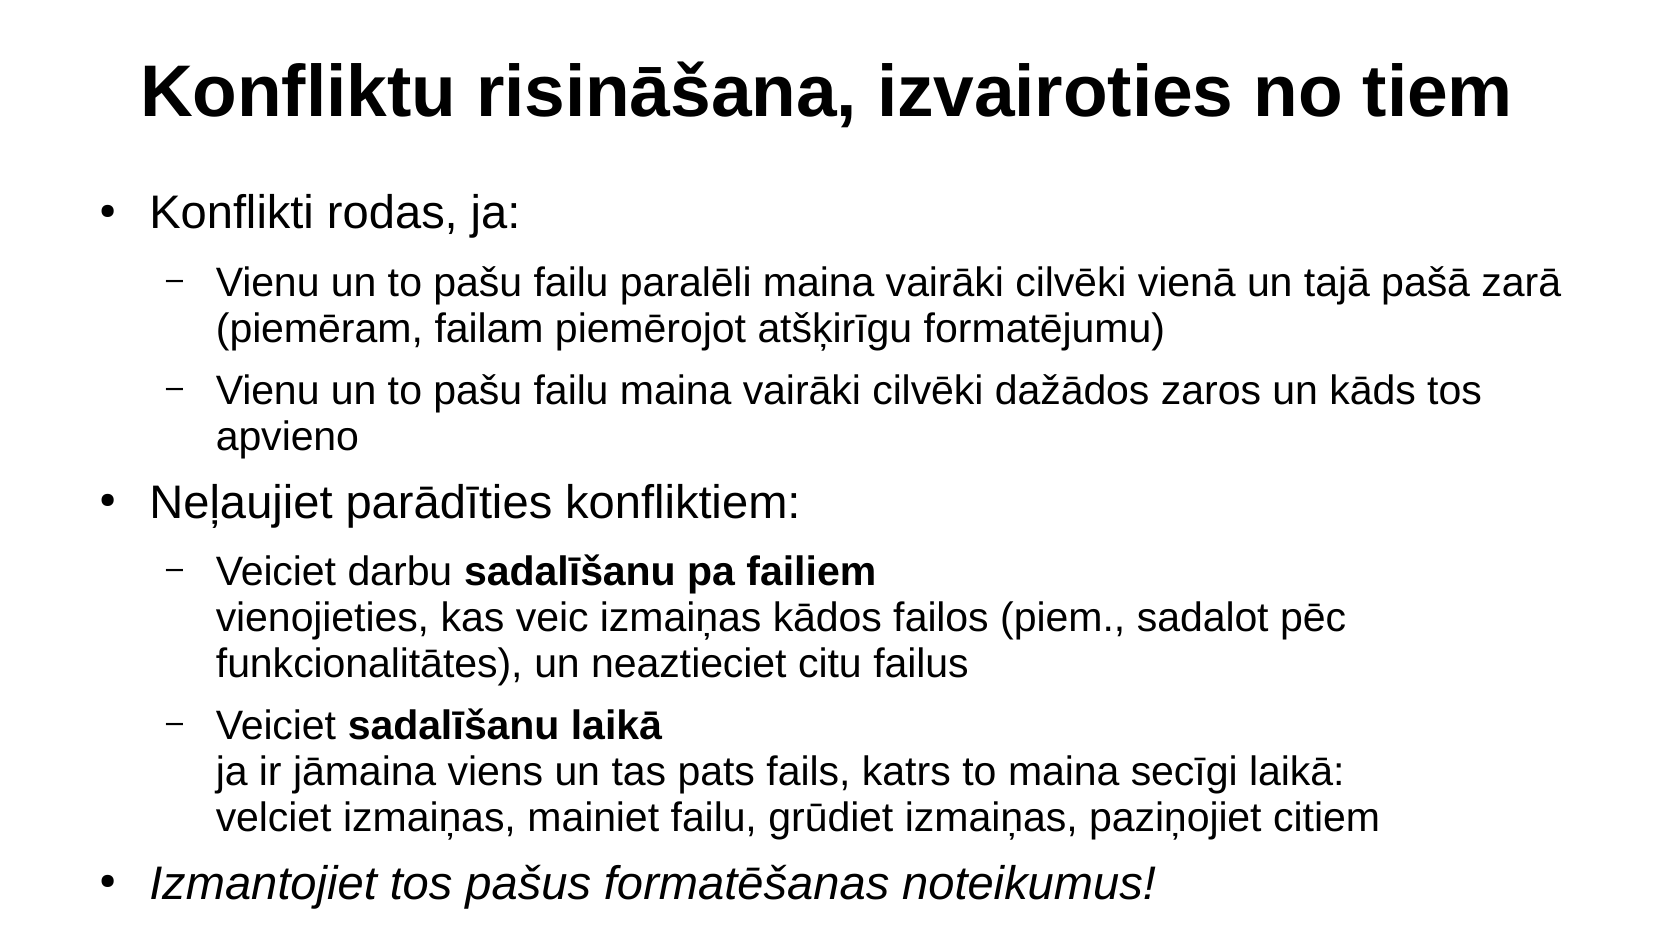

# Konfliktu risināšana, izvairoties no tiem
Konflikti rodas, ja:
Vienu un to pašu failu paralēli maina vairāki cilvēki vienā un tajā pašā zarā (piemēram, failam piemērojot atšķirīgu formatējumu)
Vienu un to pašu failu maina vairāki cilvēki dažādos zaros un kāds tos apvieno
Neļaujiet parādīties konfliktiem:
Veiciet darbu sadalīšanu pa failiem
vienojieties, kas veic izmaiņas kādos failos (piem., sadalot pēc funkcionalitātes), un neaztieciet citu failus
Veiciet sadalīšanu laikā
ja ir jāmaina viens un tas pats fails, katrs to maina secīgi laikā:
velciet izmaiņas, mainiet failu, grūdiet izmaiņas, paziņojiet citiem
Izmantojiet tos pašus formatēšanas noteikumus!